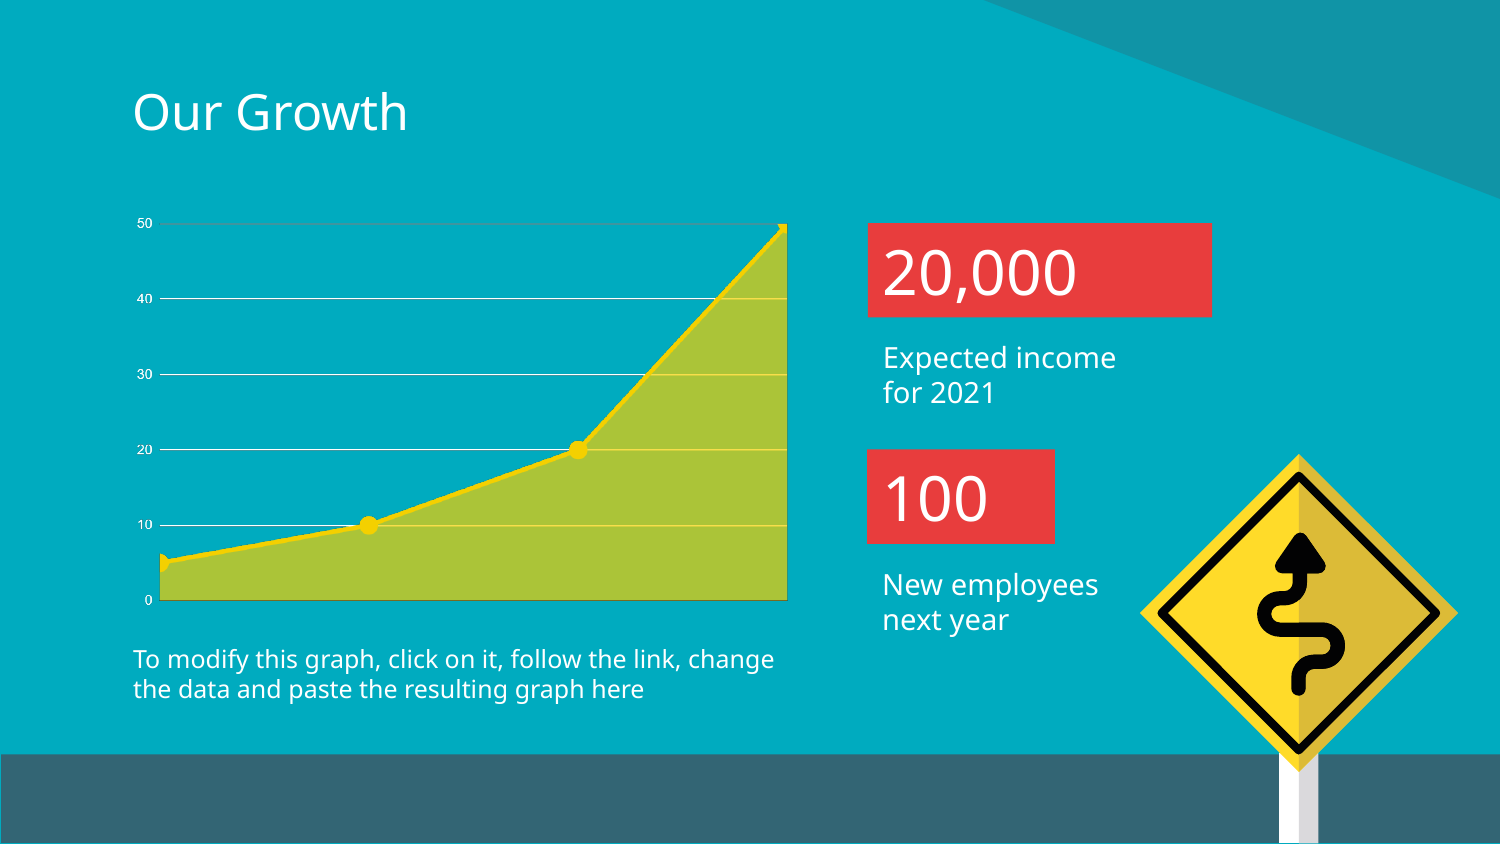

# Our Growth
20,000
Expected income for 2021
100
New employees next year
To modify this graph, click on it, follow the link, change the data and paste the resulting graph here